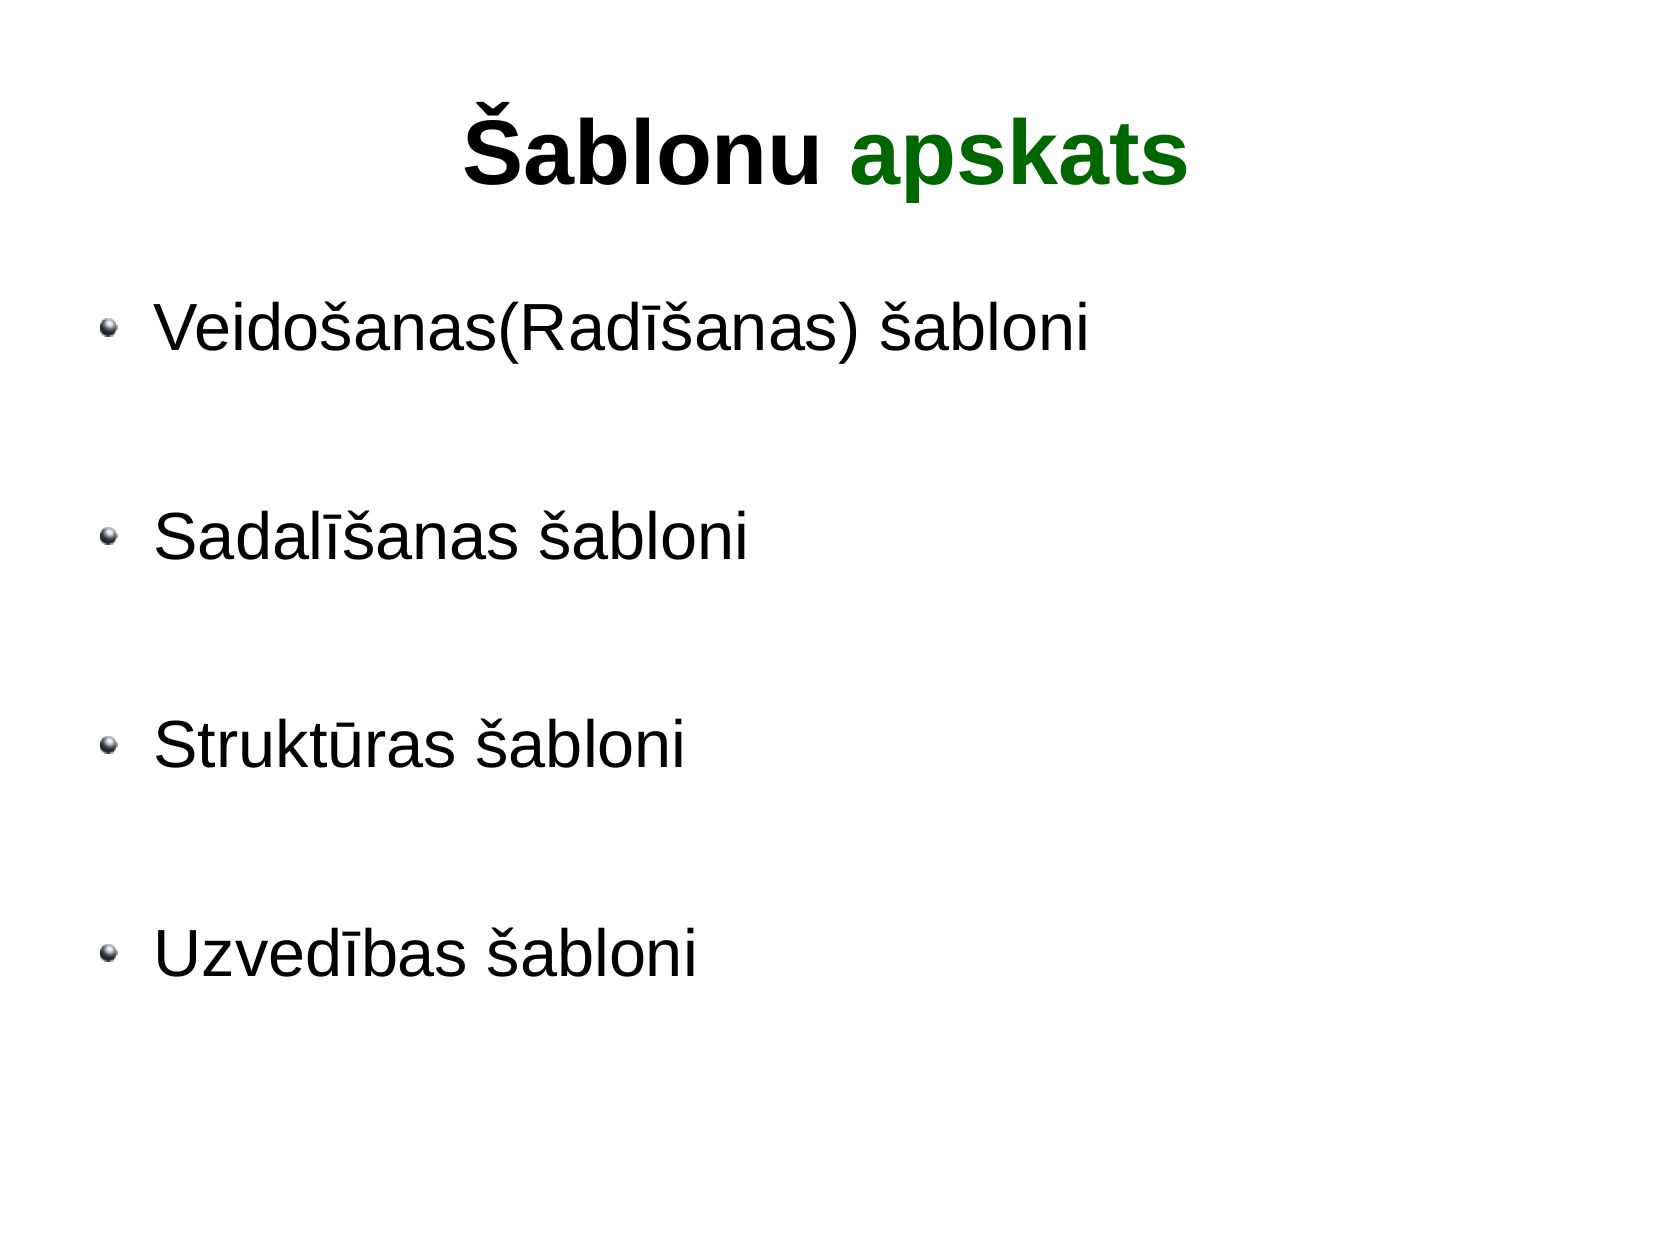

# Šablonu apskats
Veidošanas(Radīšanas) šabloni
Sadalīšanas šabloni
Struktūras šabloni
Uzvedības šabloni